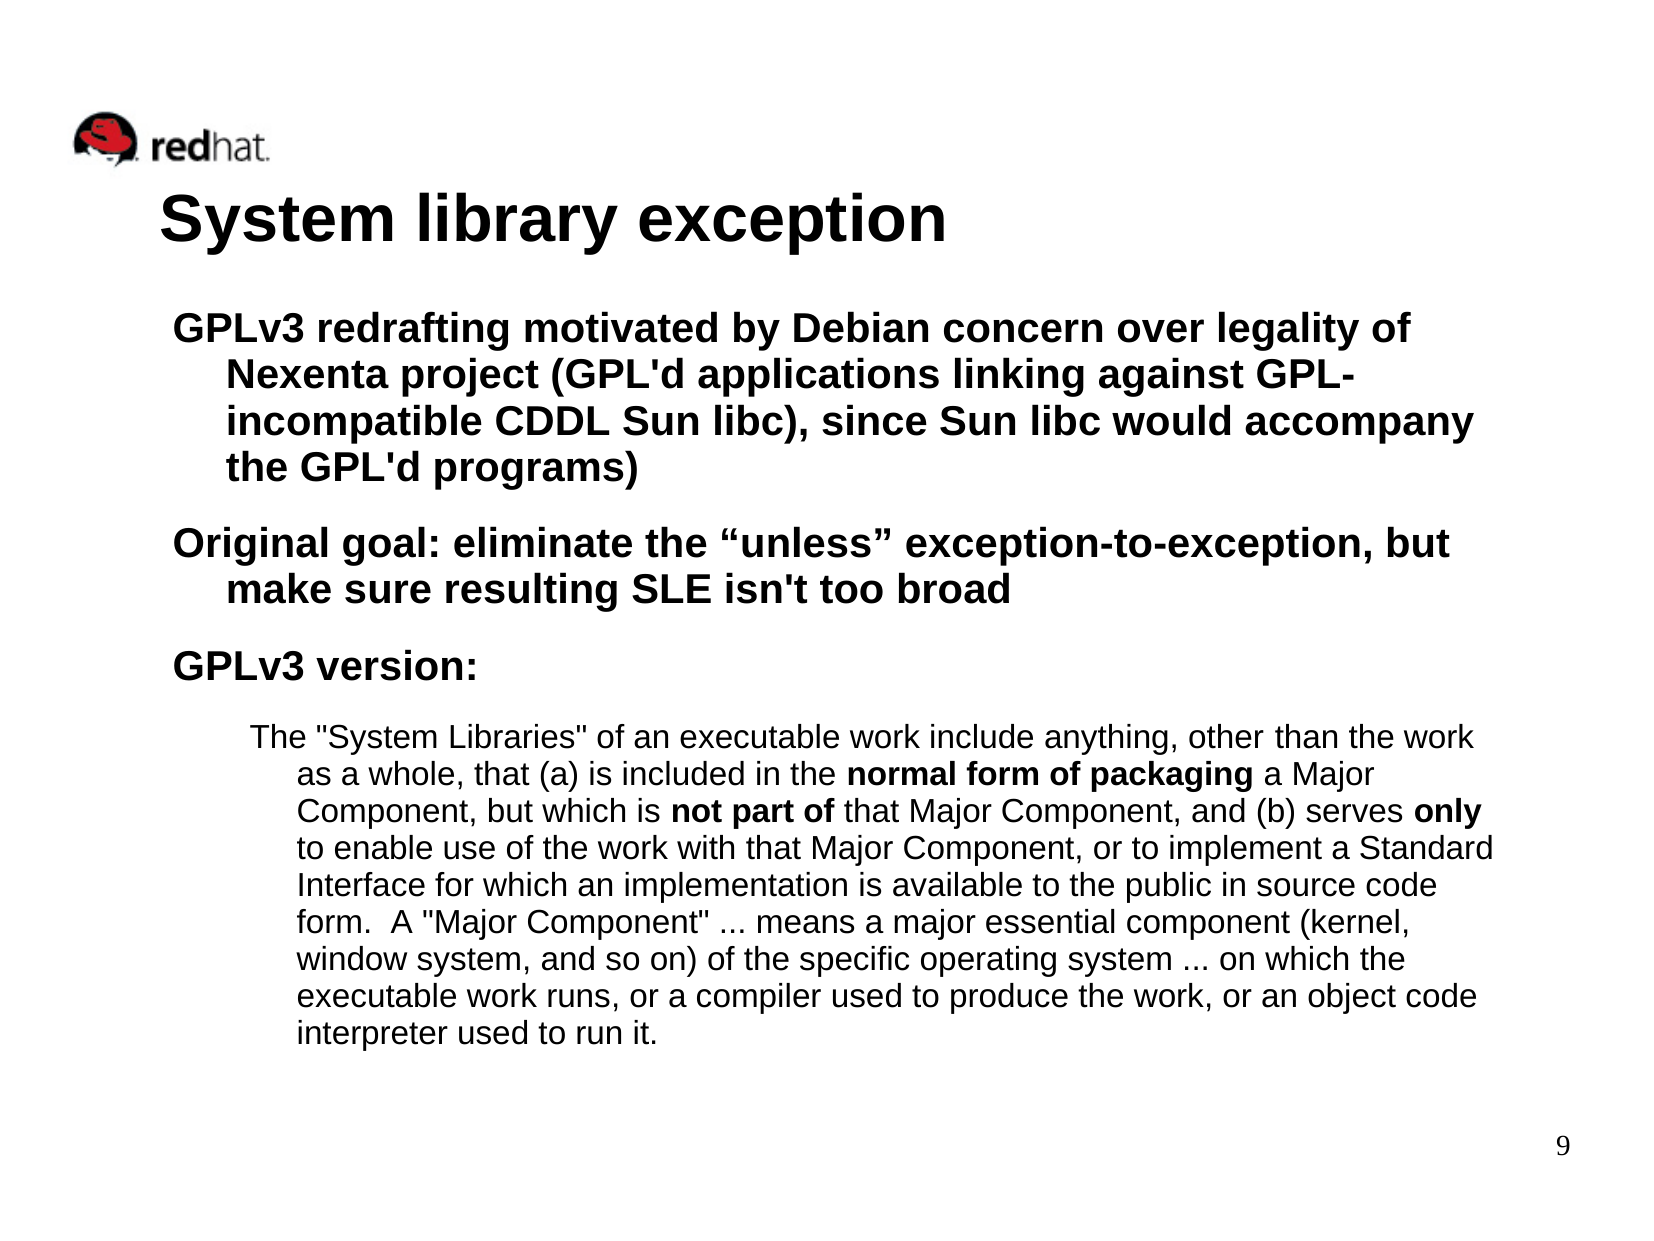

# System library exception
GPLv3 redrafting motivated by Debian concern over legality of Nexenta project (GPL'd applications linking against GPL-incompatible CDDL Sun libc), since Sun libc would accompany the GPL'd programs)
Original goal: eliminate the “unless” exception-to-exception, but make sure resulting SLE isn't too broad
GPLv3 version:
The "System Libraries" of an executable work include anything, other than the work as a whole, that (a) is included in the normal form of packaging a Major Component, but which is not part of that Major Component, and (b) serves only to enable use of the work with that Major Component, or to implement a Standard Interface for which an implementation is available to the public in source code form. A "Major Component" ... means a major essential component (kernel, window system, and so on) of the specific operating system ... on which the executable work runs, or a compiler used to produce the work, or an object code interpreter used to run it.
9